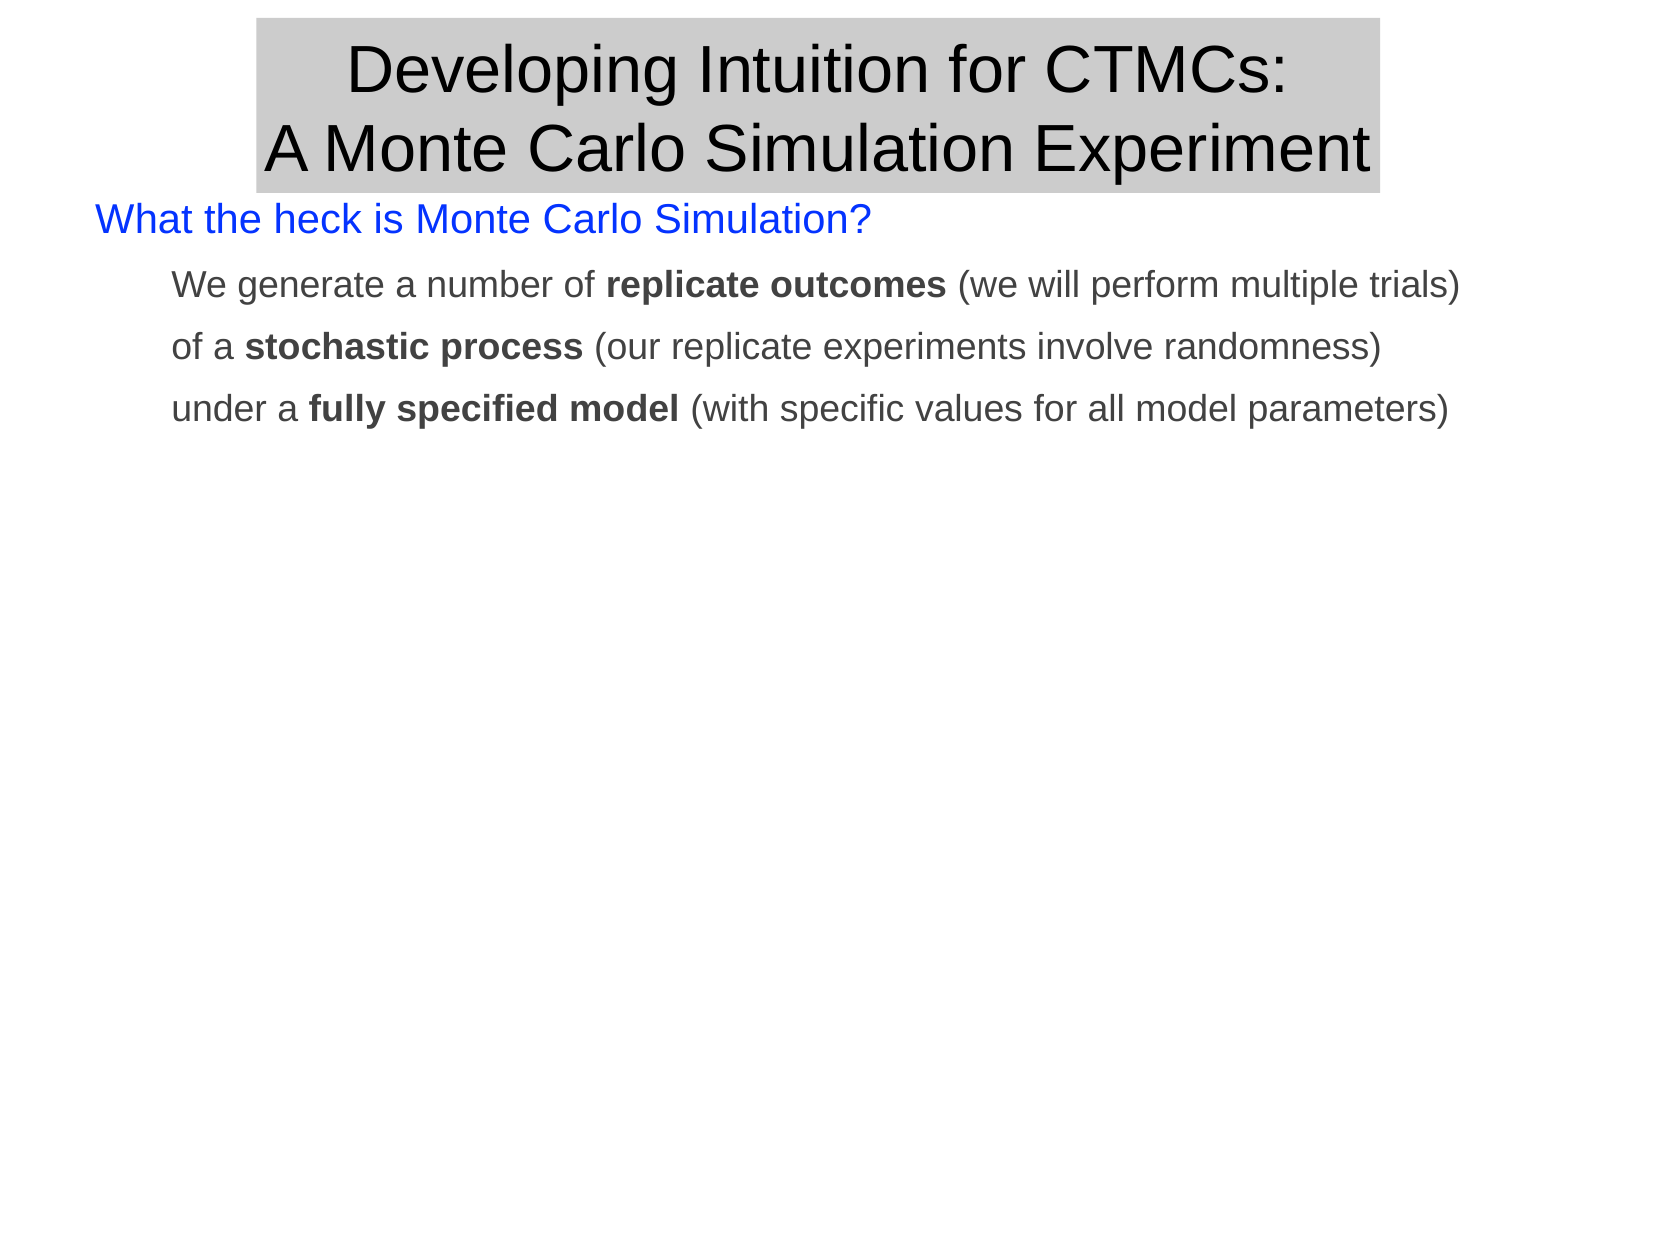

Developing Intuition for CTMCs:
A Monte Carlo Simulation Experiment
What the heck is Monte Carlo Simulation?
We generate a number of replicate outcomes (we will perform multiple trials)
of a stochastic process (our replicate experiments involve randomness)
under a fully specified model (with specific values for all model parameters)